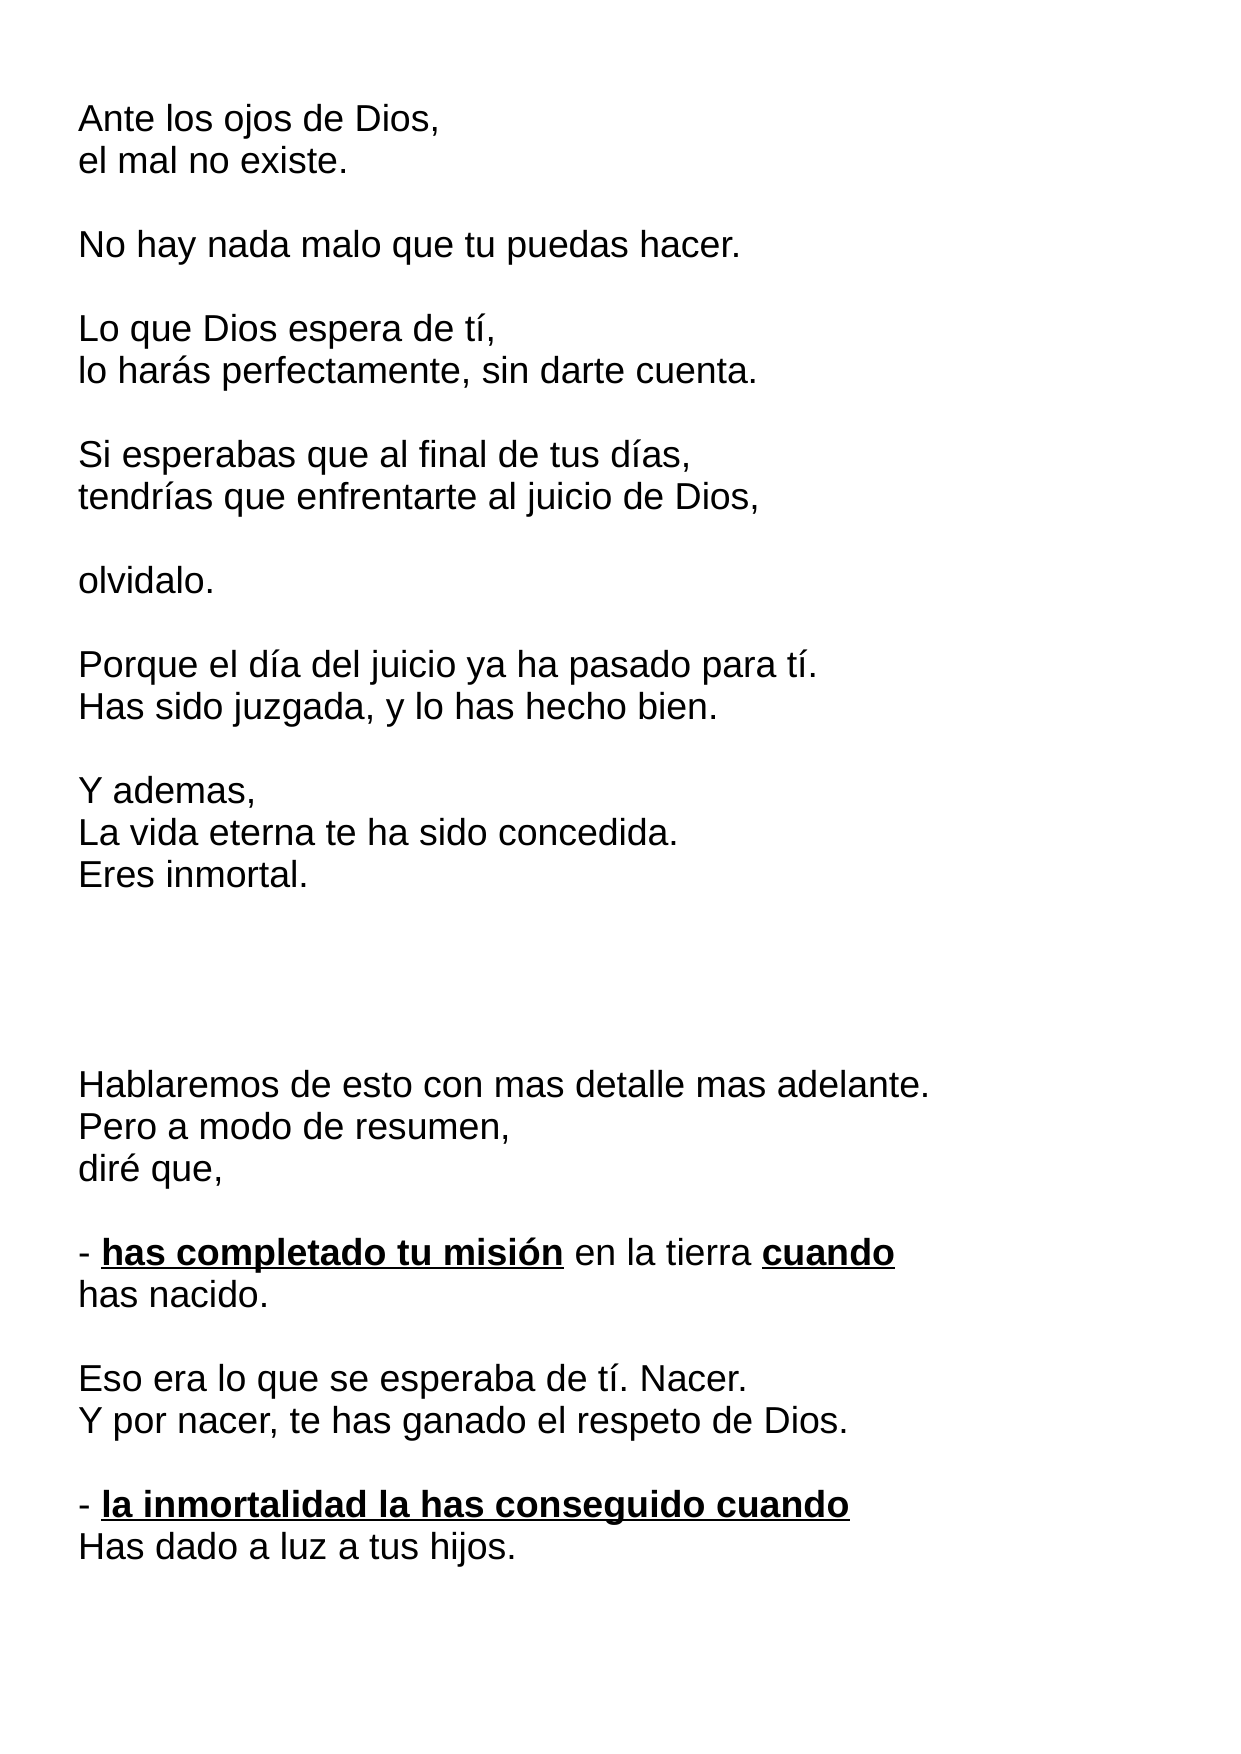

Ante los ojos de Dios,
el mal no existe.
No hay nada malo que tu puedas hacer.
Lo que Dios espera de tí,
lo harás perfectamente, sin darte cuenta.
Si esperabas que al final de tus días,
tendrías que enfrentarte al juicio de Dios,
olvidalo.
Porque el día del juicio ya ha pasado para tí.
Has sido juzgada, y lo has hecho bien.
Y ademas,
La vida eterna te ha sido concedida.
Eres inmortal.
Hablaremos de esto con mas detalle mas adelante.
Pero a modo de resumen,
diré que,
- has completado tu misión en la tierra cuando
has nacido.
Eso era lo que se esperaba de tí. Nacer.
Y por nacer, te has ganado el respeto de Dios.
- la inmortalidad la has conseguido cuando
Has dado a luz a tus hijos.